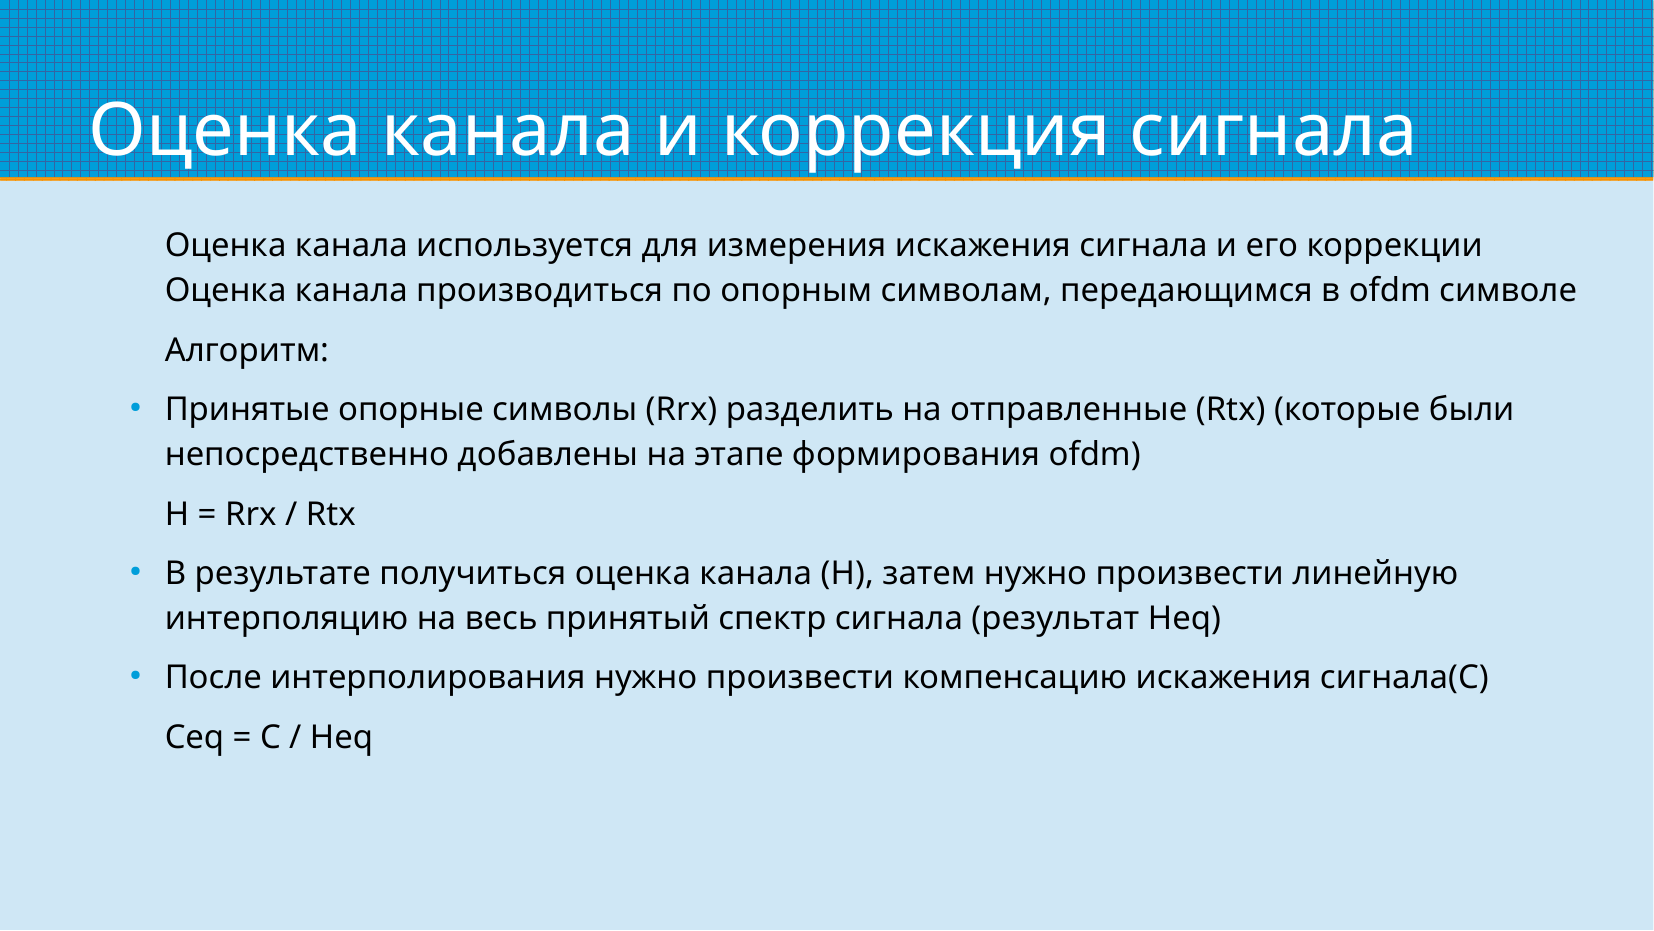

# Оценка канала и коррекция сигнала
Оценка канала используется для измерения искажения сигнала и его коррекции
Оценка канала производиться по опорным символам, передающимся в ofdm символе
Алгоритм:
Принятые опорные символы (Rrx) разделить на отправленные (Rtx) (которые были непосредственно добавлены на этапе формирования ofdm)
H = Rrx / Rtx
В результате получиться оценка канала (H), затем нужно произвести линейную интерполяцию на весь принятый спектр сигнала (результат Heq)
После интерполирования нужно произвести компенсацию искажения сигнала(С)
Ceq = C / Heq